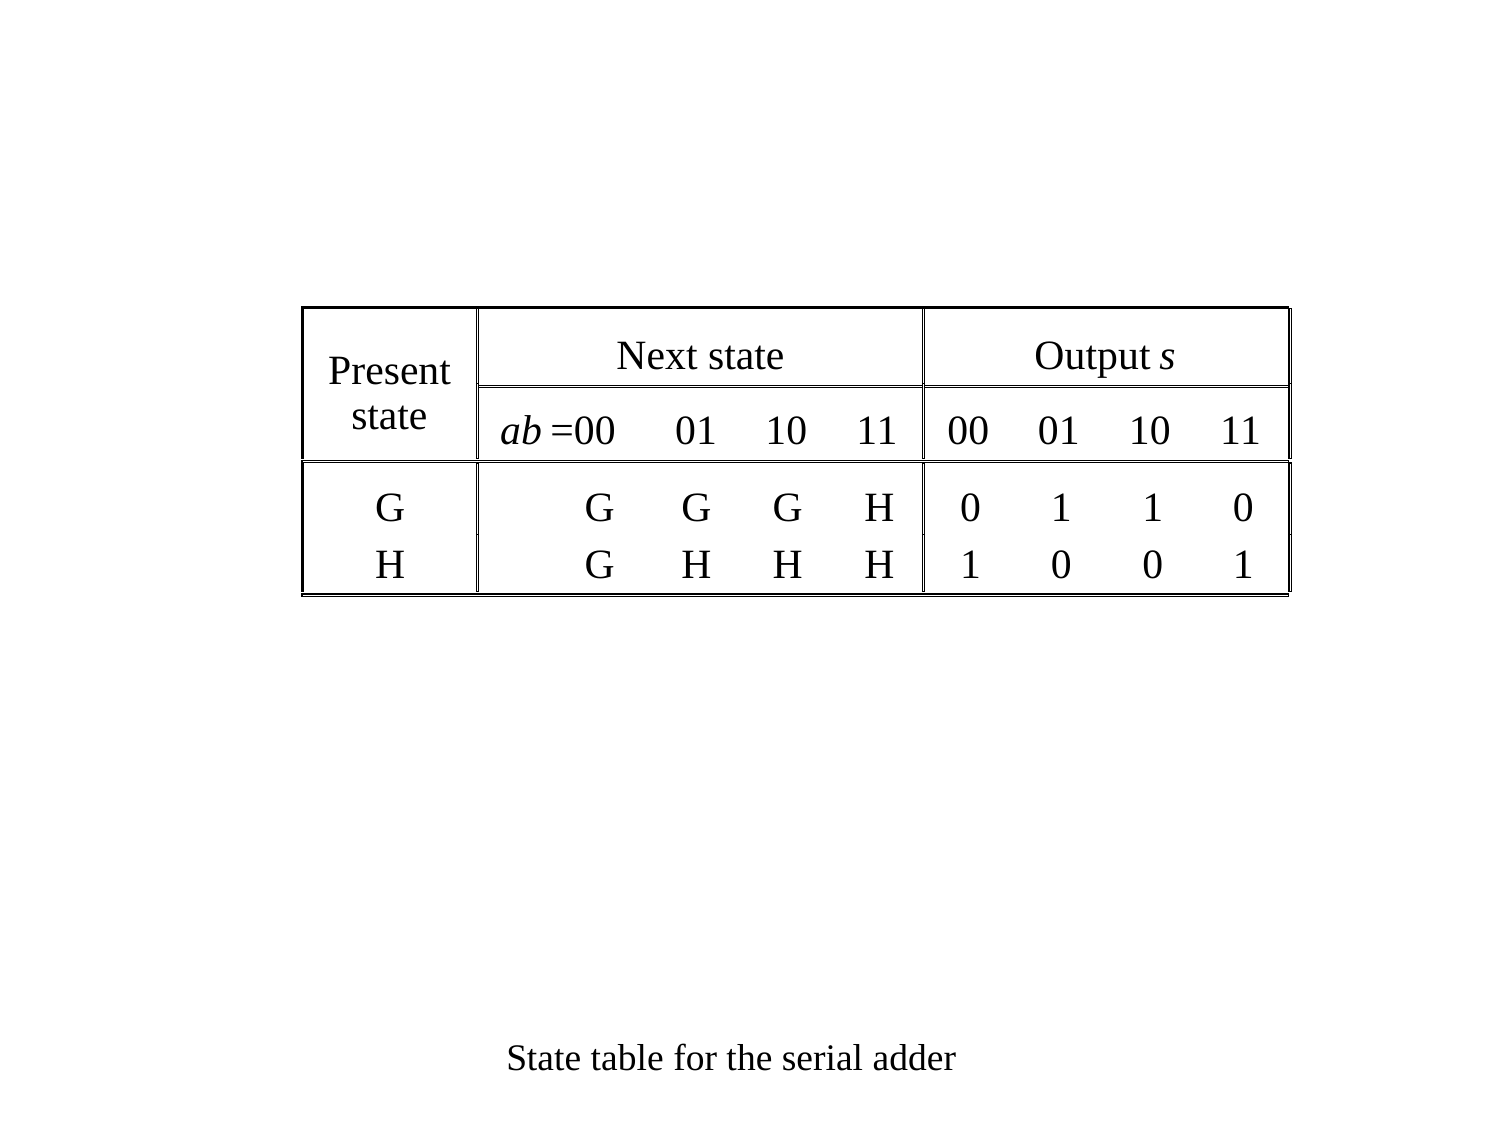

s
Next state
Output
Present
state
ab
=00
01
10
11
00
01
10
11
G
G
G
G
H
0
1
1
0
H
G
H
H
H
1
0
0
1
State table for the serial adder